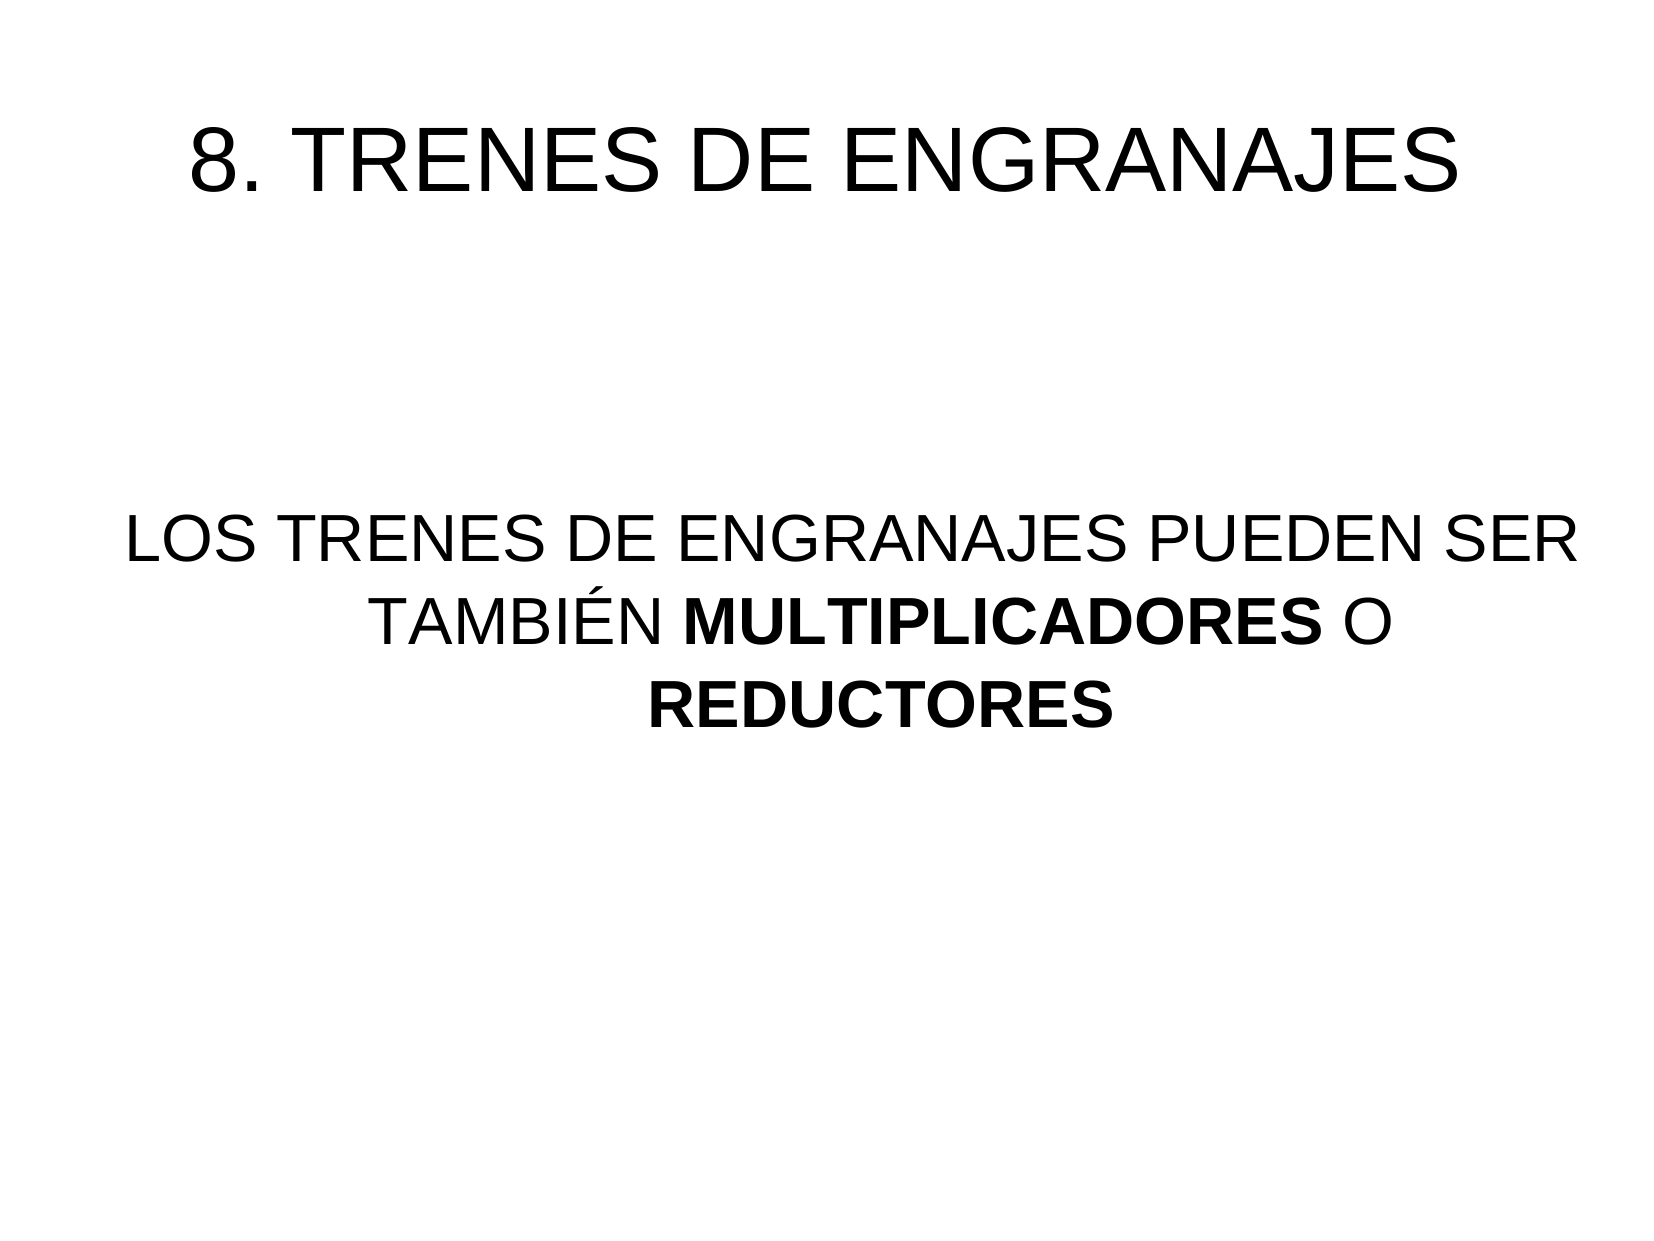

# 8. TRENES DE ENGRANAJES
LOS TRENES DE ENGRANAJES PUEDEN SER TAMBIÉN MULTIPLICADORES O REDUCTORES